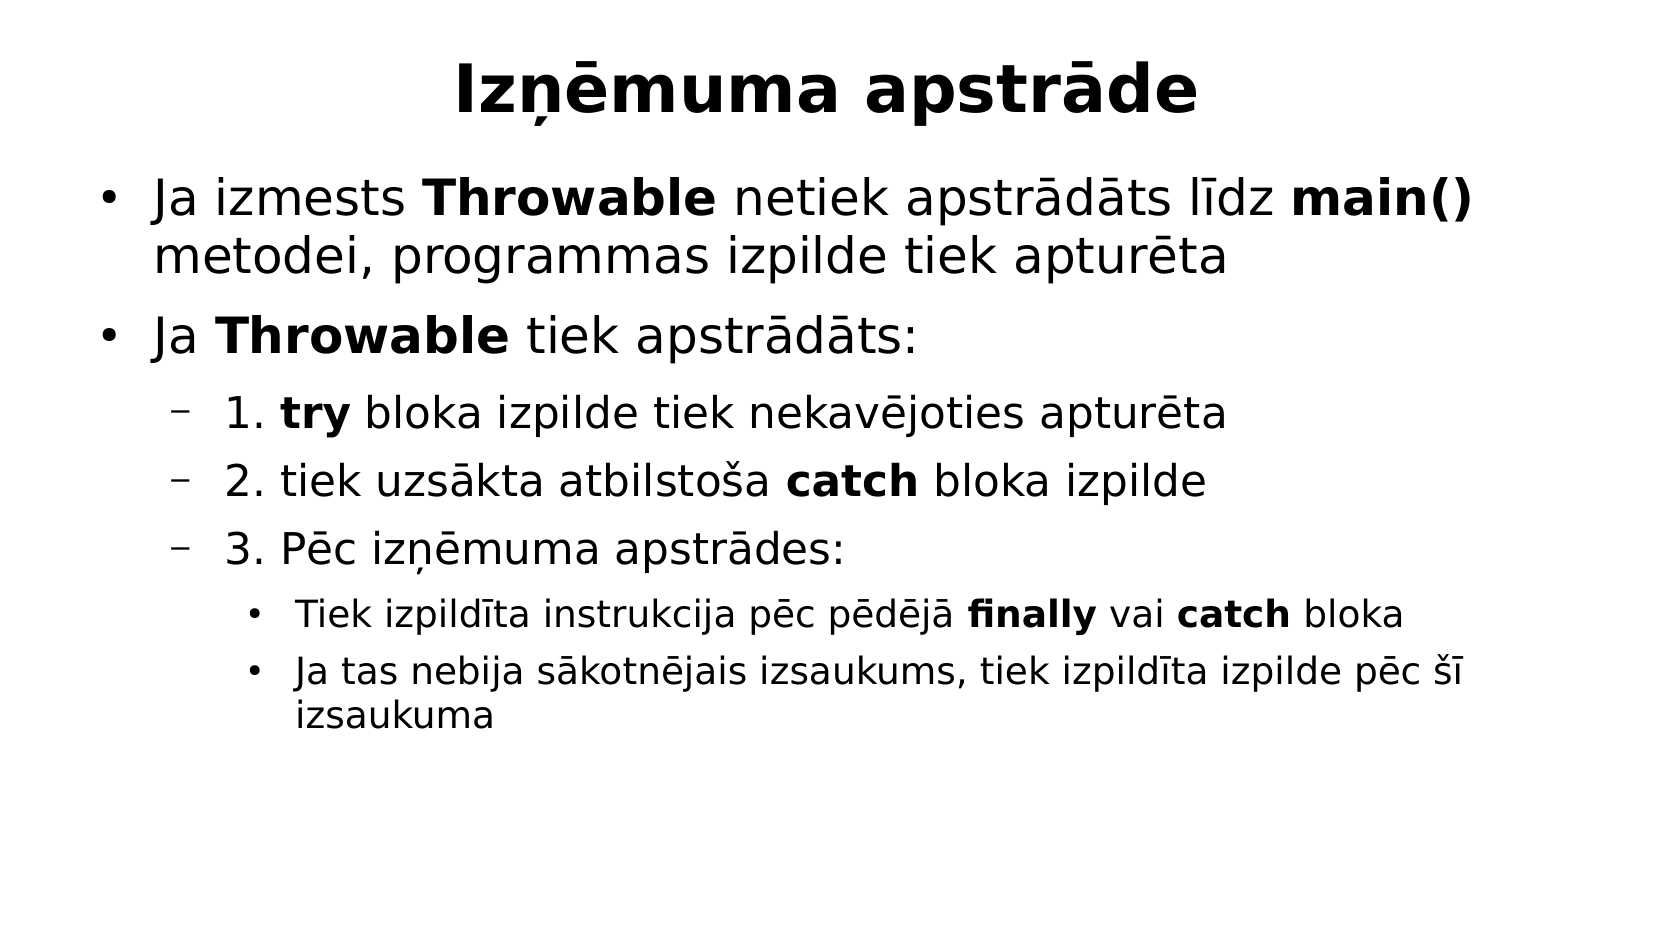

# Izņēmuma apstrāde
Ja izmests Throwable netiek apstrādāts līdz main() metodei, programmas izpilde tiek apturēta
Ja Throwable tiek apstrādāts:
1. try bloka izpilde tiek nekavējoties apturēta
2. tiek uzsākta atbilstoša catch bloka izpilde
3. Pēc izņēmuma apstrādes:
Tiek izpildīta instrukcija pēc pēdējā finally vai catch bloka
Ja tas nebija sākotnējais izsaukums, tiek izpildīta izpilde pēc šī izsaukuma